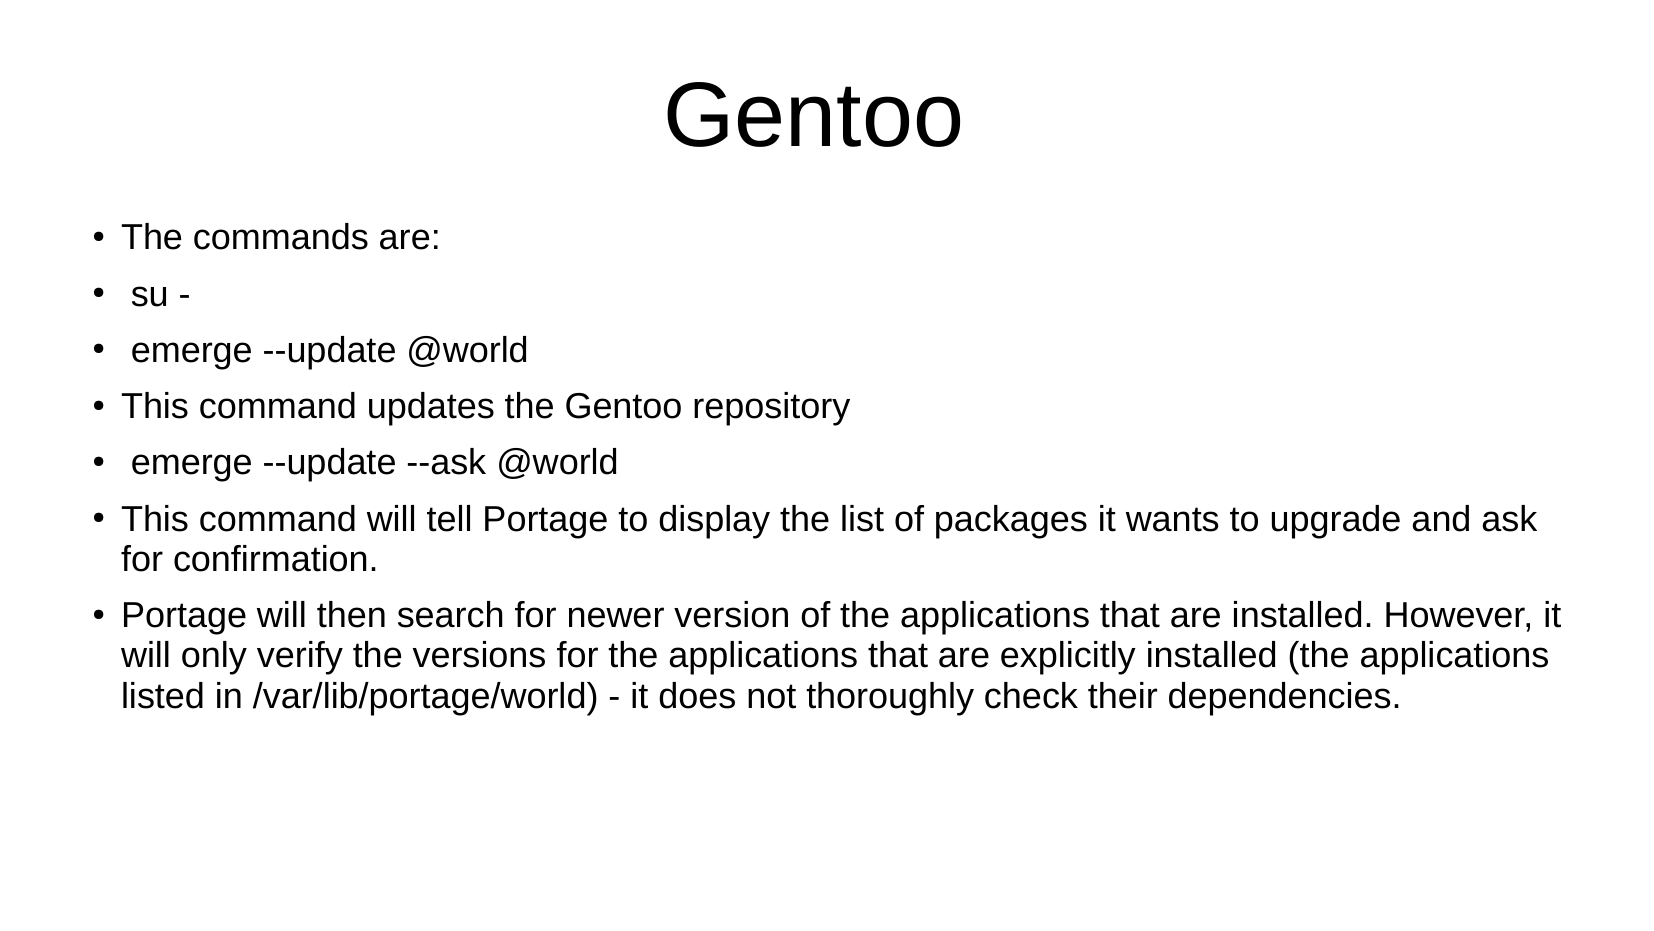

# Gentoo
The commands are:
 su -
 emerge --update @world
This command updates the Gentoo repository
 emerge --update --ask @world
This command will tell Portage to display the list of packages it wants to upgrade and ask for confirmation.
Portage will then search for newer version of the applications that are installed. However, it will only verify the versions for the applications that are explicitly installed (the applications listed in /var/lib/portage/world) - it does not thoroughly check their dependencies.